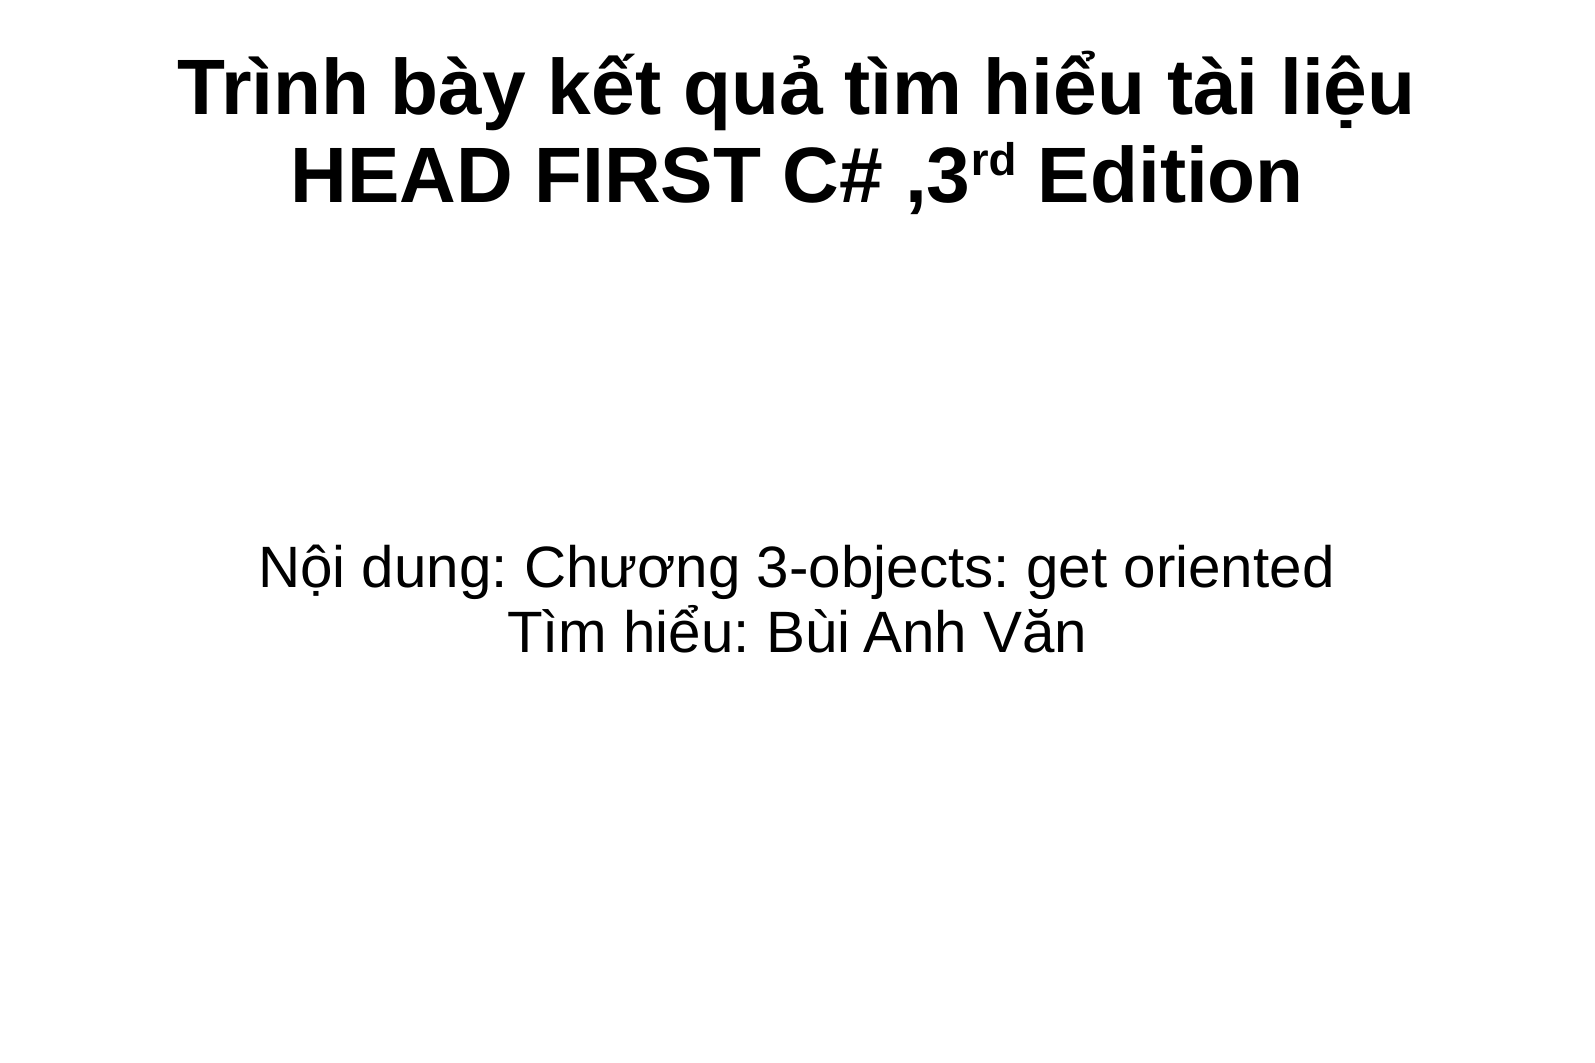

# Trình bày kết quả tìm hiểu tài liệu HEAD FIRST C# ,3rd Edition
Nội dung: Chương 3-objects: get oriented
Tìm hiểu: Bùi Anh Văn